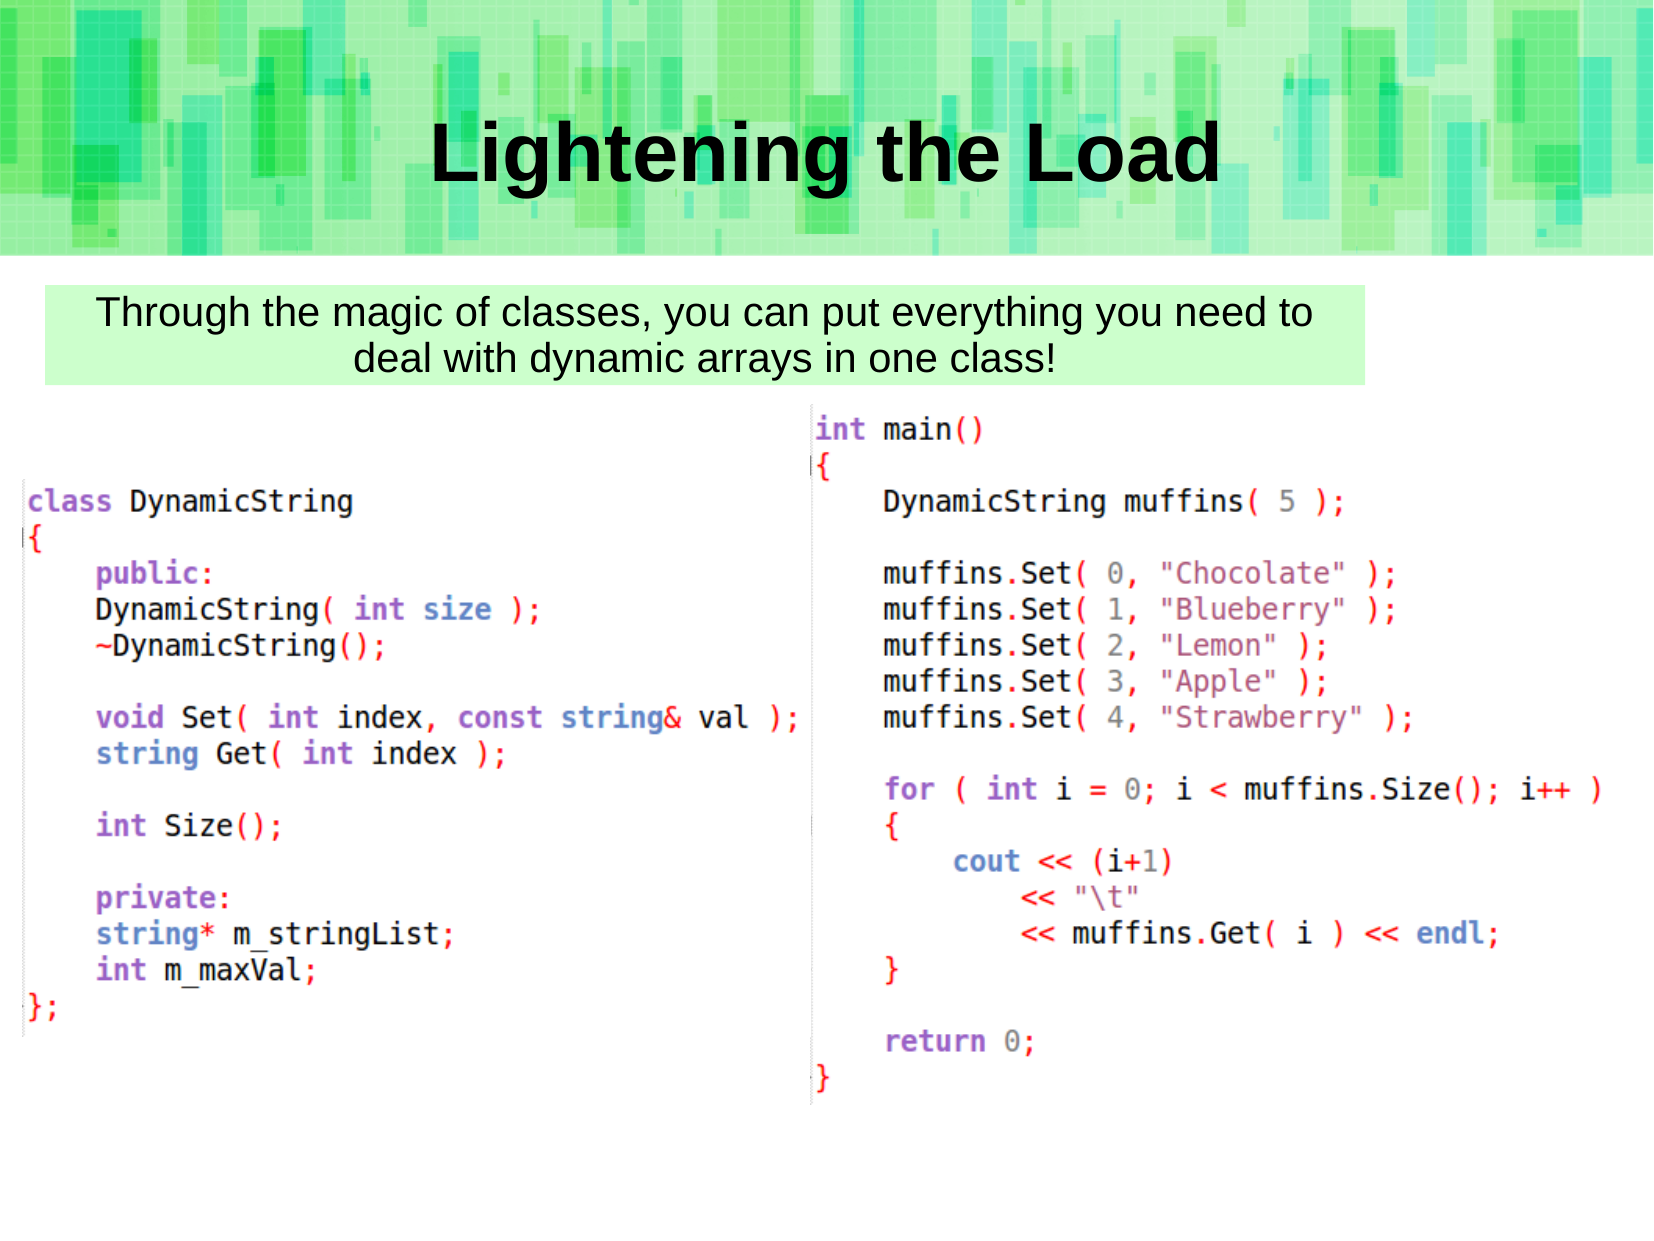

# Lightening the Load
Through the magic of classes, you can put everything you need to deal with dynamic arrays in one class!